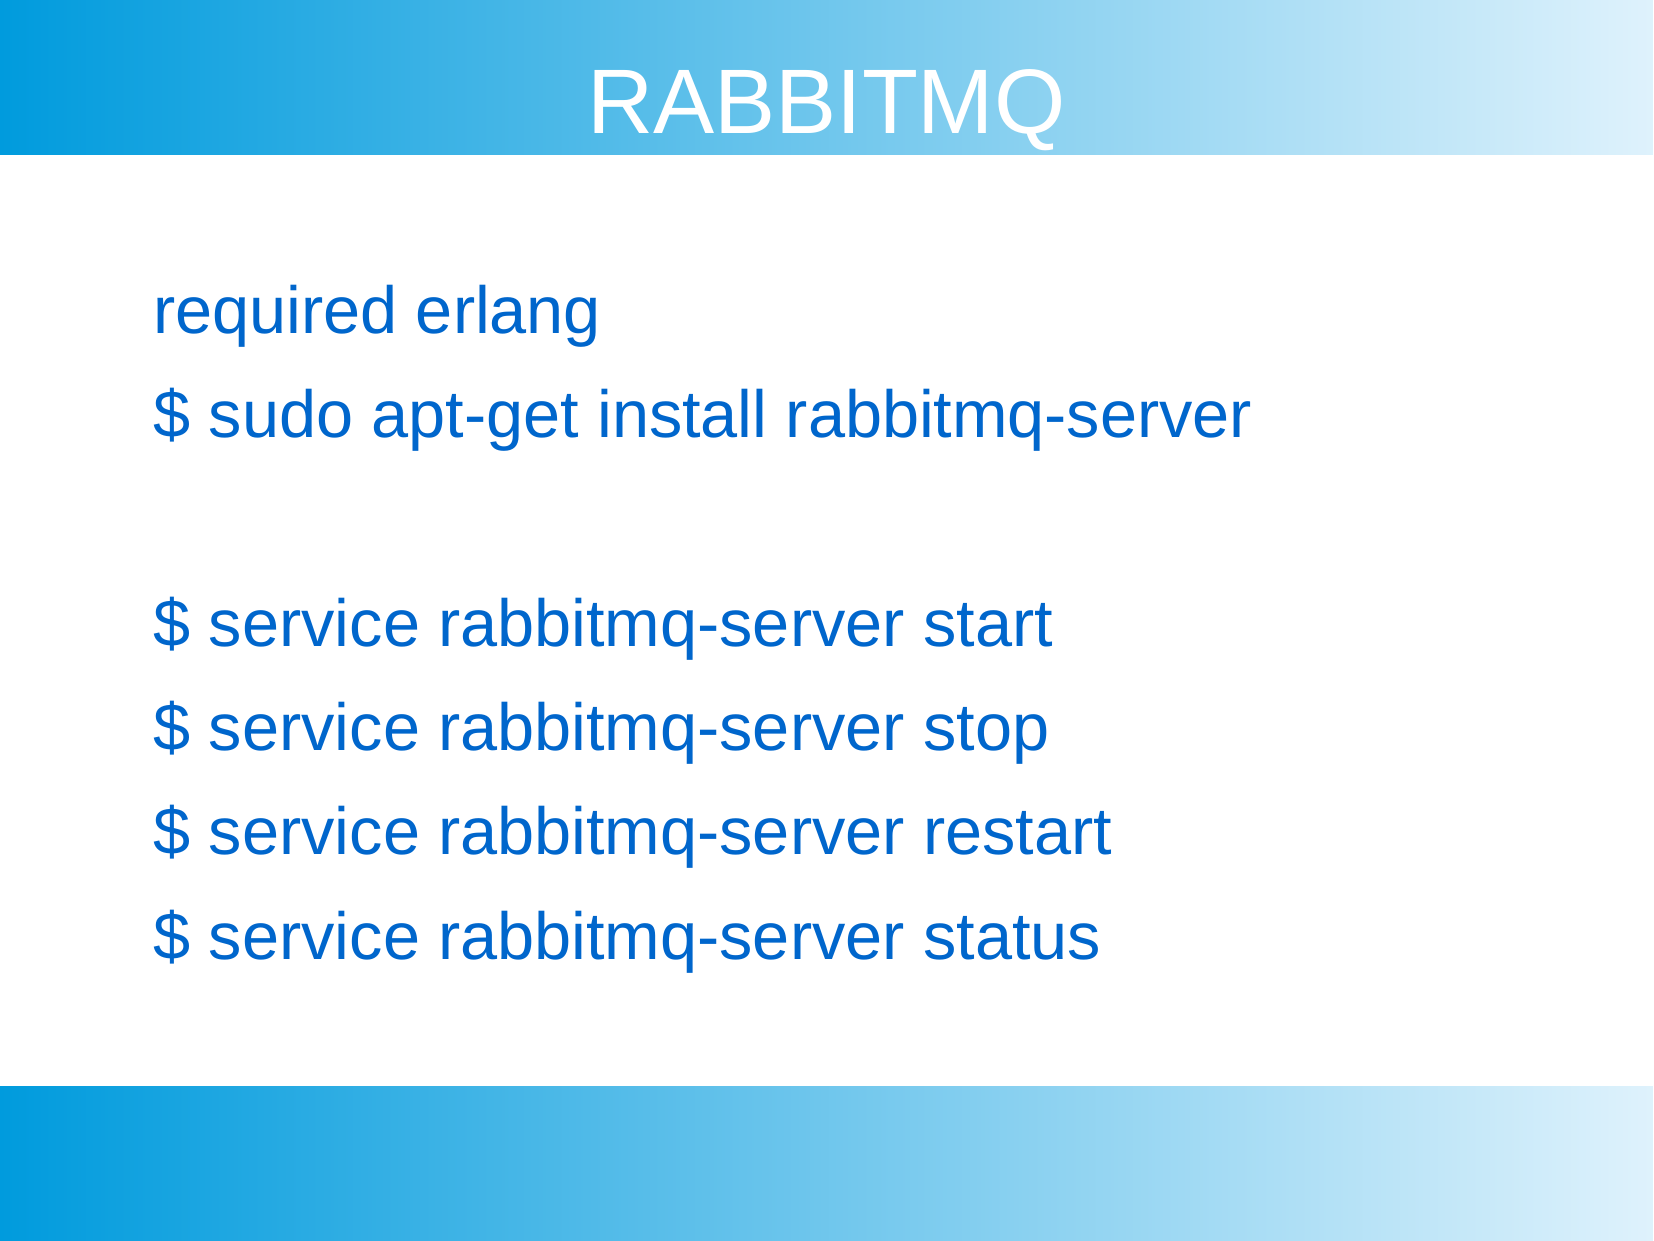

# RABBITMQ
required erlang
$ sudo apt-get install rabbitmq-server
$ service rabbitmq-server start
$ service rabbitmq-server stop
$ service rabbitmq-server restart
$ service rabbitmq-server status